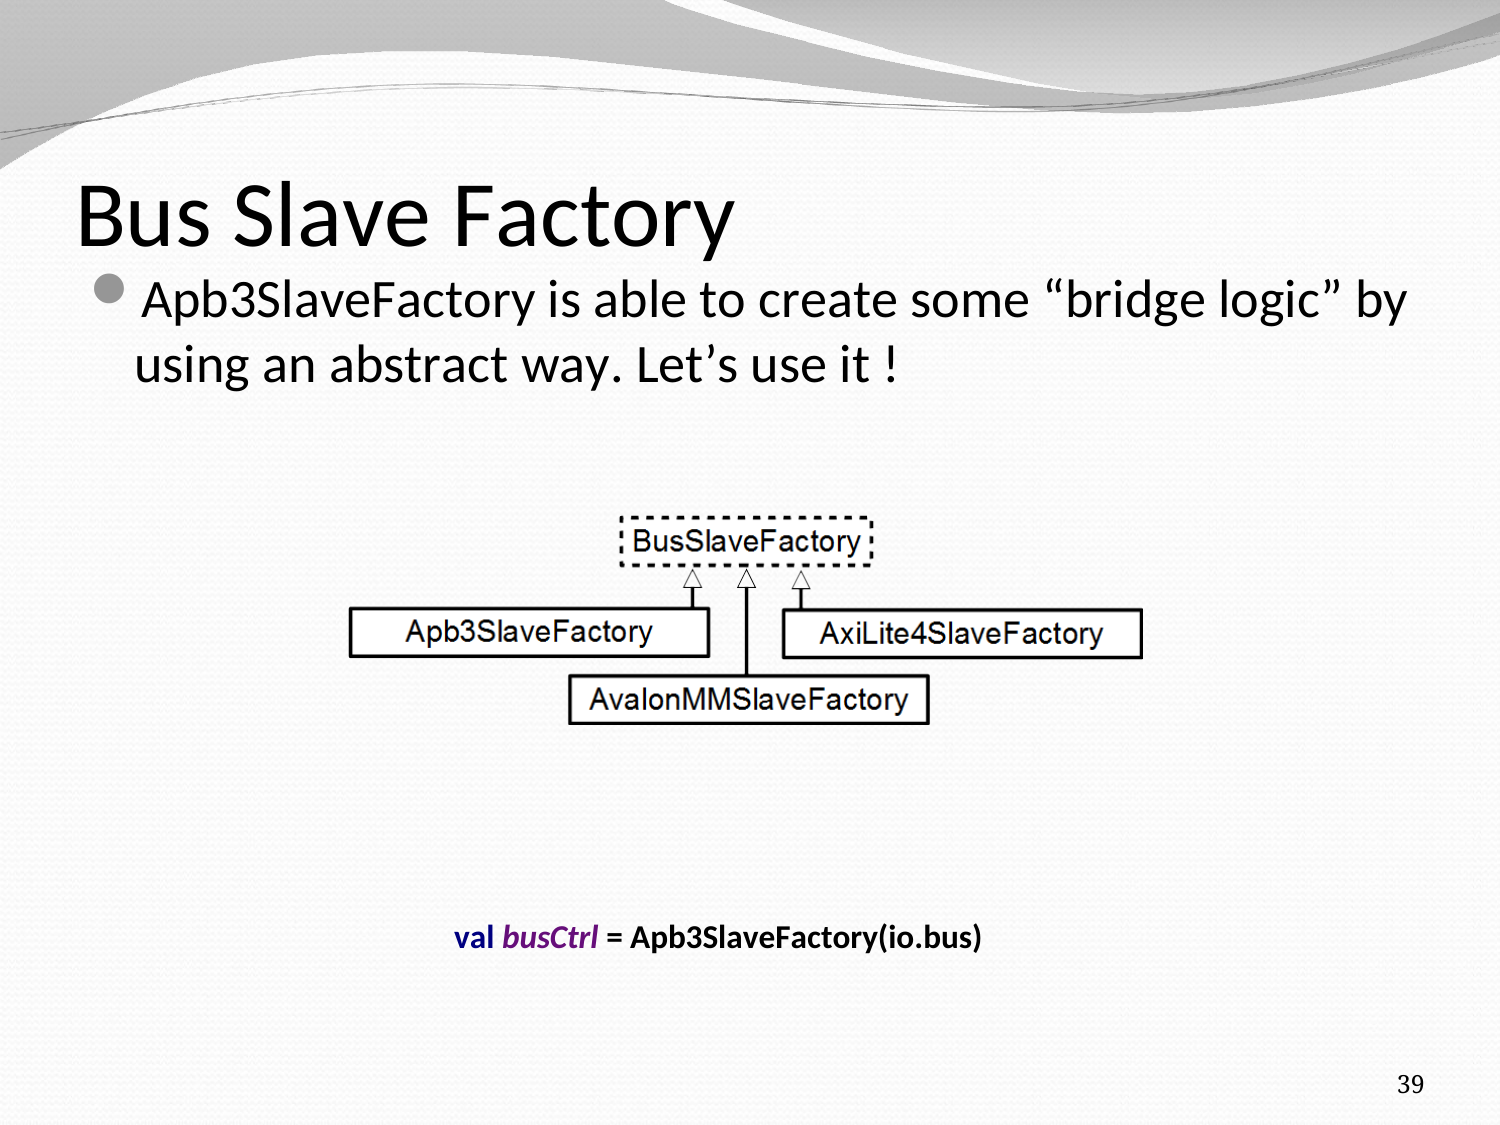

# Bus Slave Factory
Apb3SlaveFactory is able to create some “bridge logic” by using an abstract way. Let’s use it !
val busCtrl = Apb3SlaveFactory(io.bus)